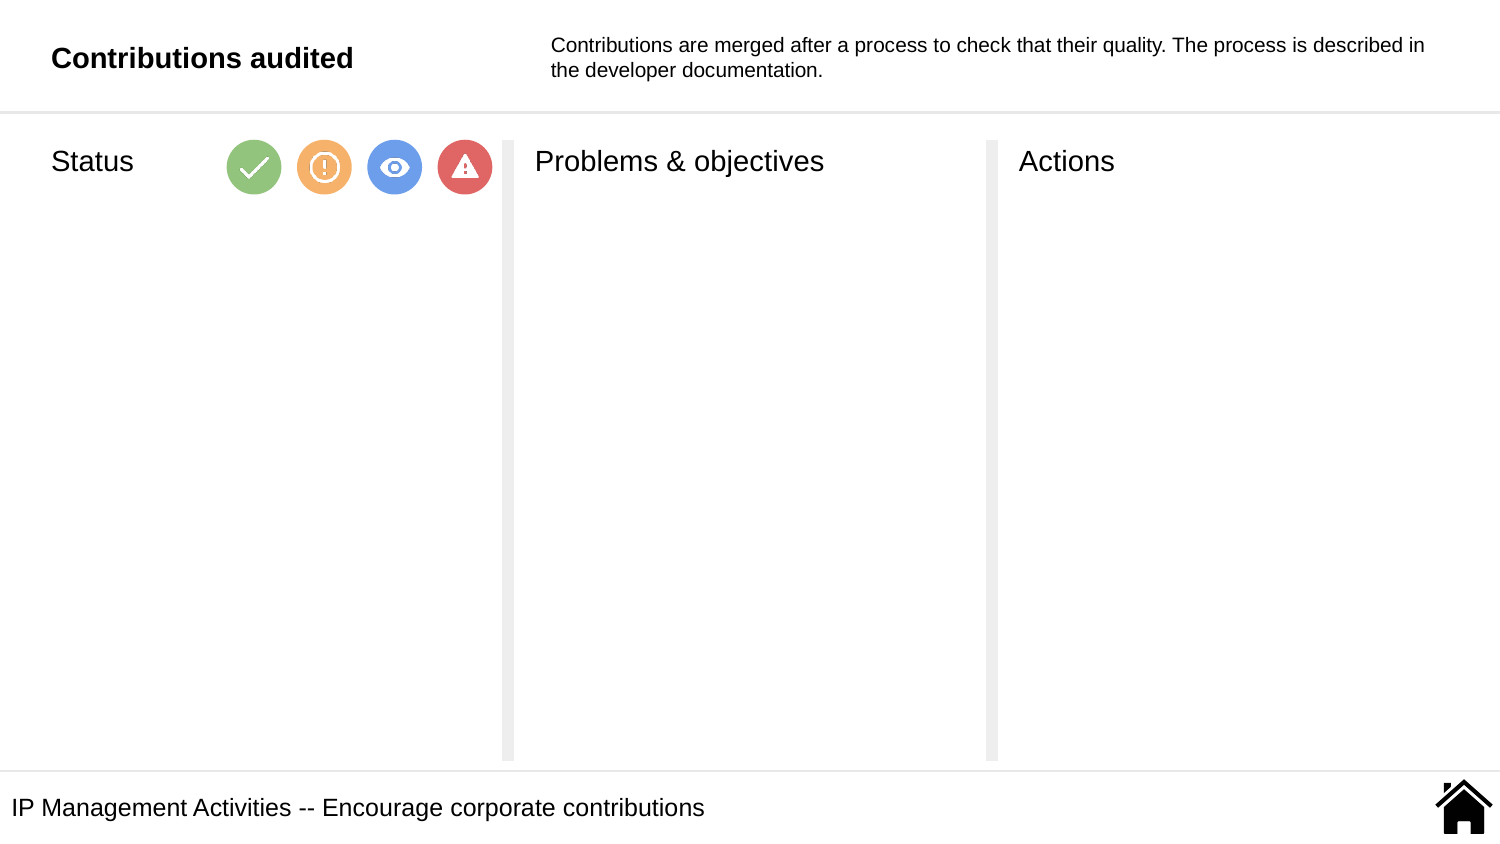

Contributions audited
Contributions are merged after a process to check that their quality. The process is described in the developer documentation.
# Status
Problems & objectives
Actions
IP Management Activities -- Encourage corporate contributions